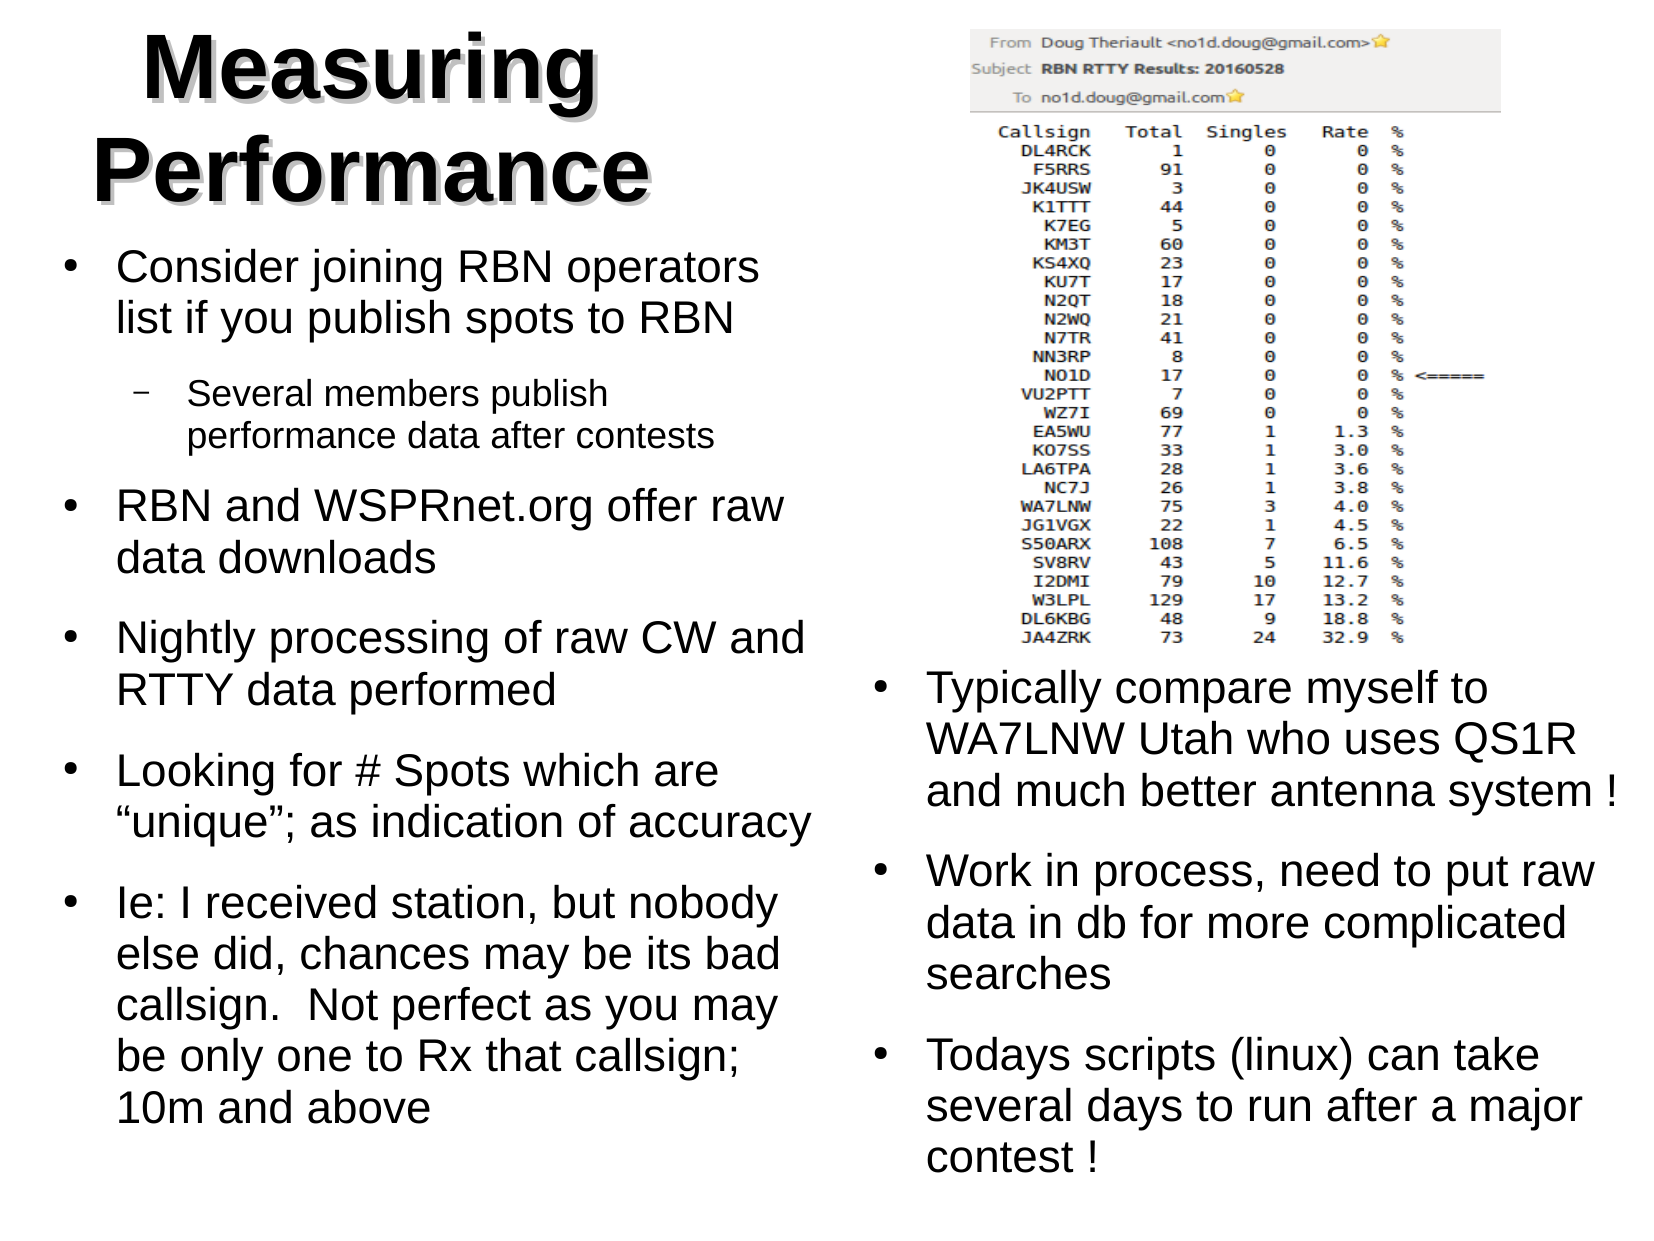

# Measuring Performance
Consider joining RBN operators list if you publish spots to RBN
Several members publish performance data after contests
RBN and WSPRnet.org offer raw data downloads
Nightly processing of raw CW and RTTY data performed
Looking for # Spots which are “unique”; as indication of accuracy
Ie: I received station, but nobody else did, chances may be its bad callsign. Not perfect as you may be only one to Rx that callsign; 10m and above
Typically compare myself to WA7LNW Utah who uses QS1R and much better antenna system !
Work in process, need to put raw data in db for more complicated searches
Todays scripts (linux) can take several days to run after a major contest !